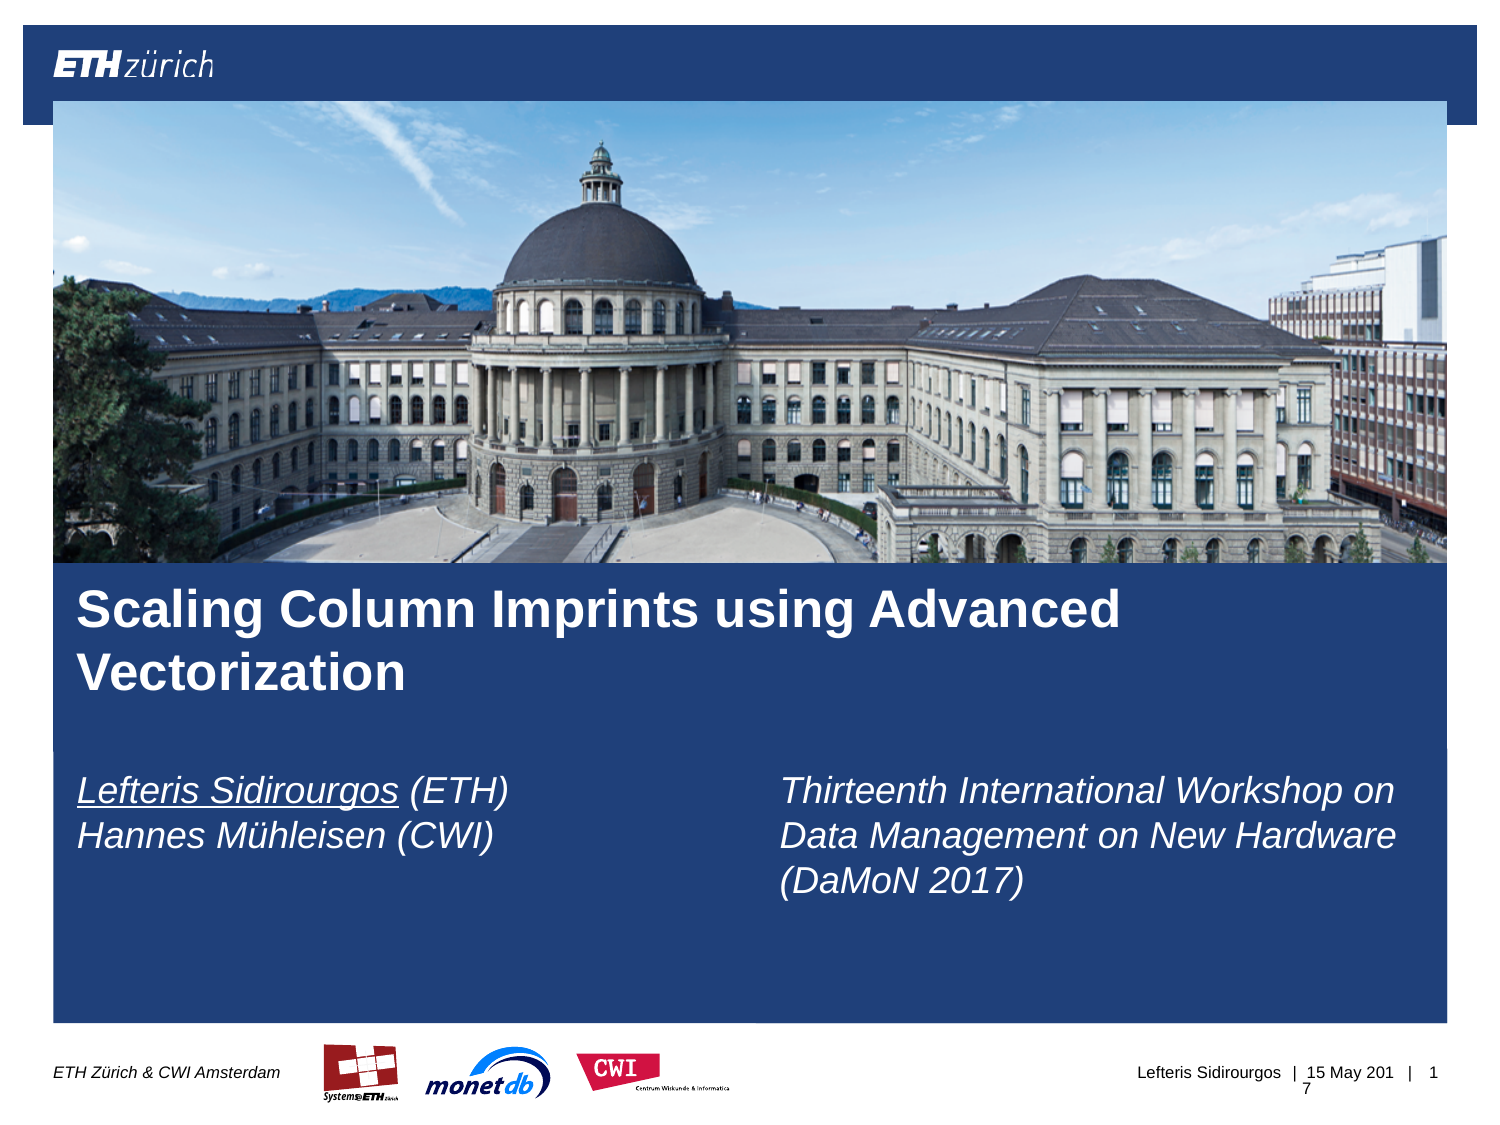

# Scaling Column Imprints using Advanced Vectorization
Lefteris Sidirourgos (ETH)
Hannes Mühleisen (CWI)
Thirteenth International Workshop on
Data Management on New Hardware
(DaMoN 2017)
Lefteris Sidirourgos
 15 May 2017
1